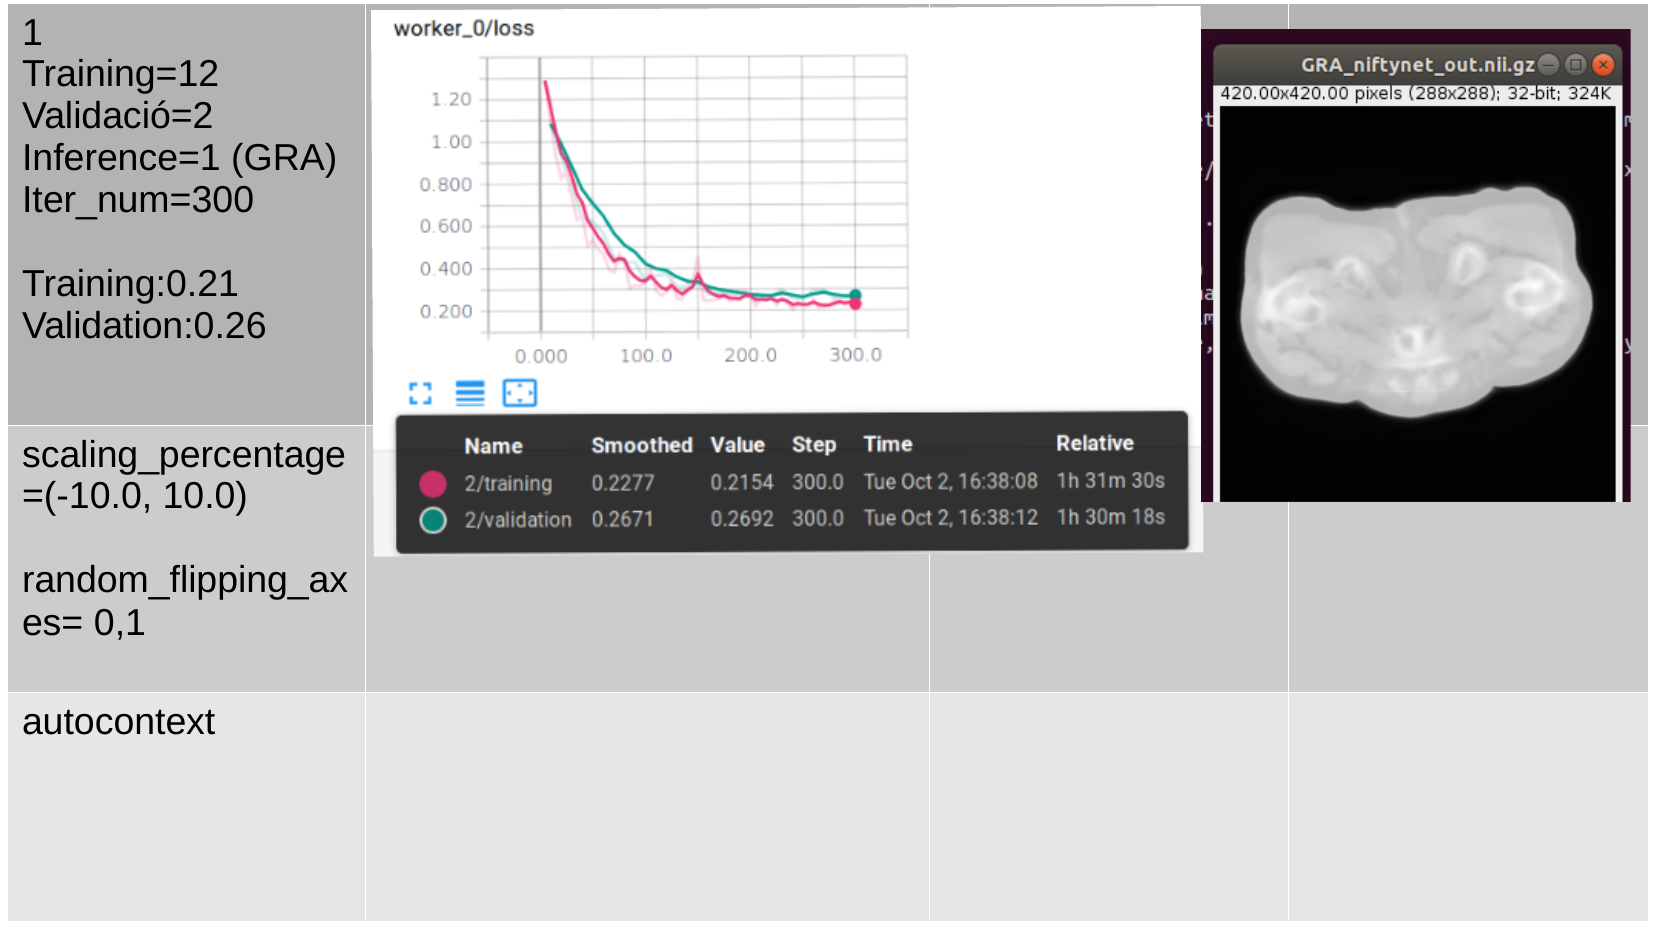

| 1 Training=12 Validació=2 Inference=1 (GRA) Iter\_num=300 Training:0.21 Validation:0.26 | | | |
| --- | --- | --- | --- |
| scaling\_percentage=(-10.0, 10.0) random\_flipping\_axes= 0,1 | | | |
| autocontext | | | |